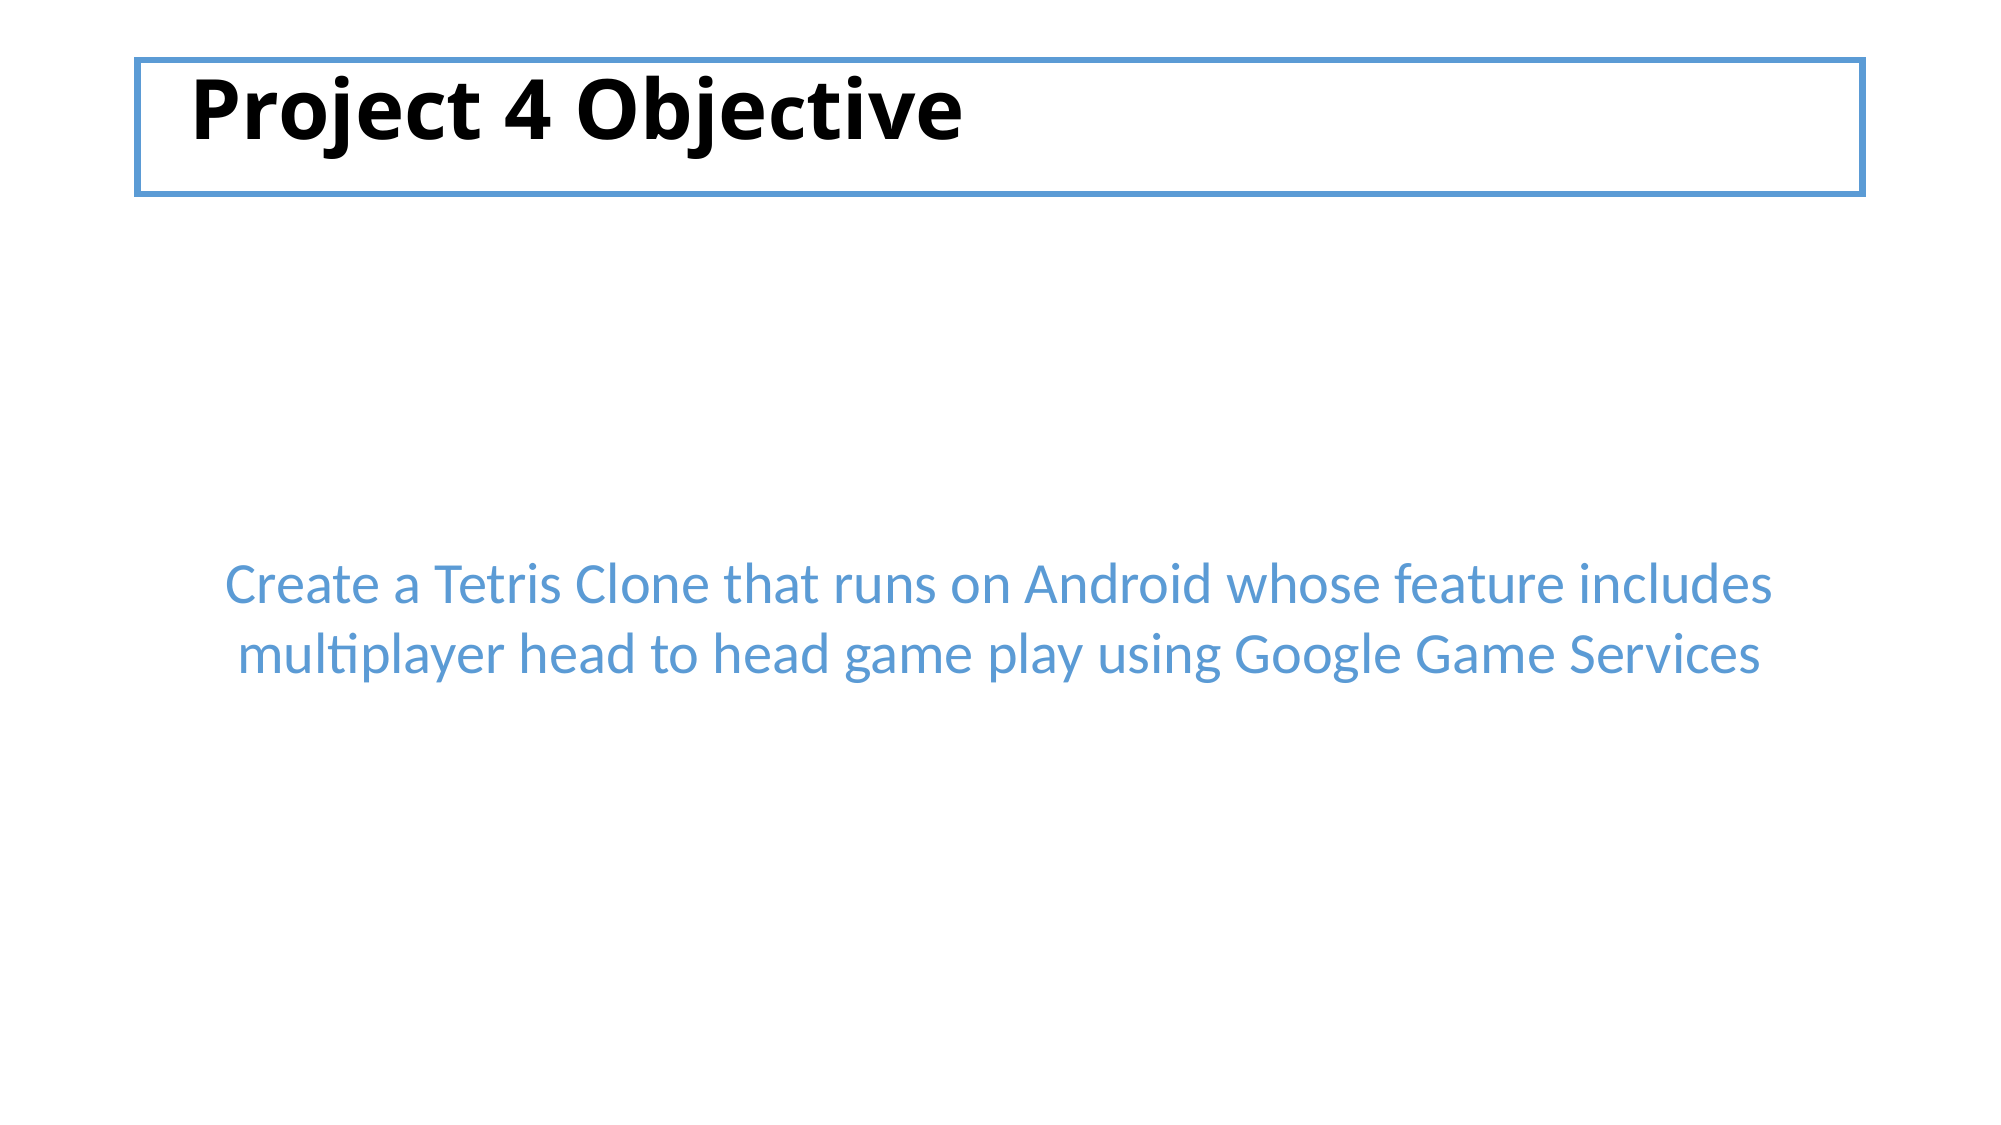

Project 4 Objective
# Create a Tetris Clone that runs on Android whose feature includes multiplayer head to head game play using Google Game Services